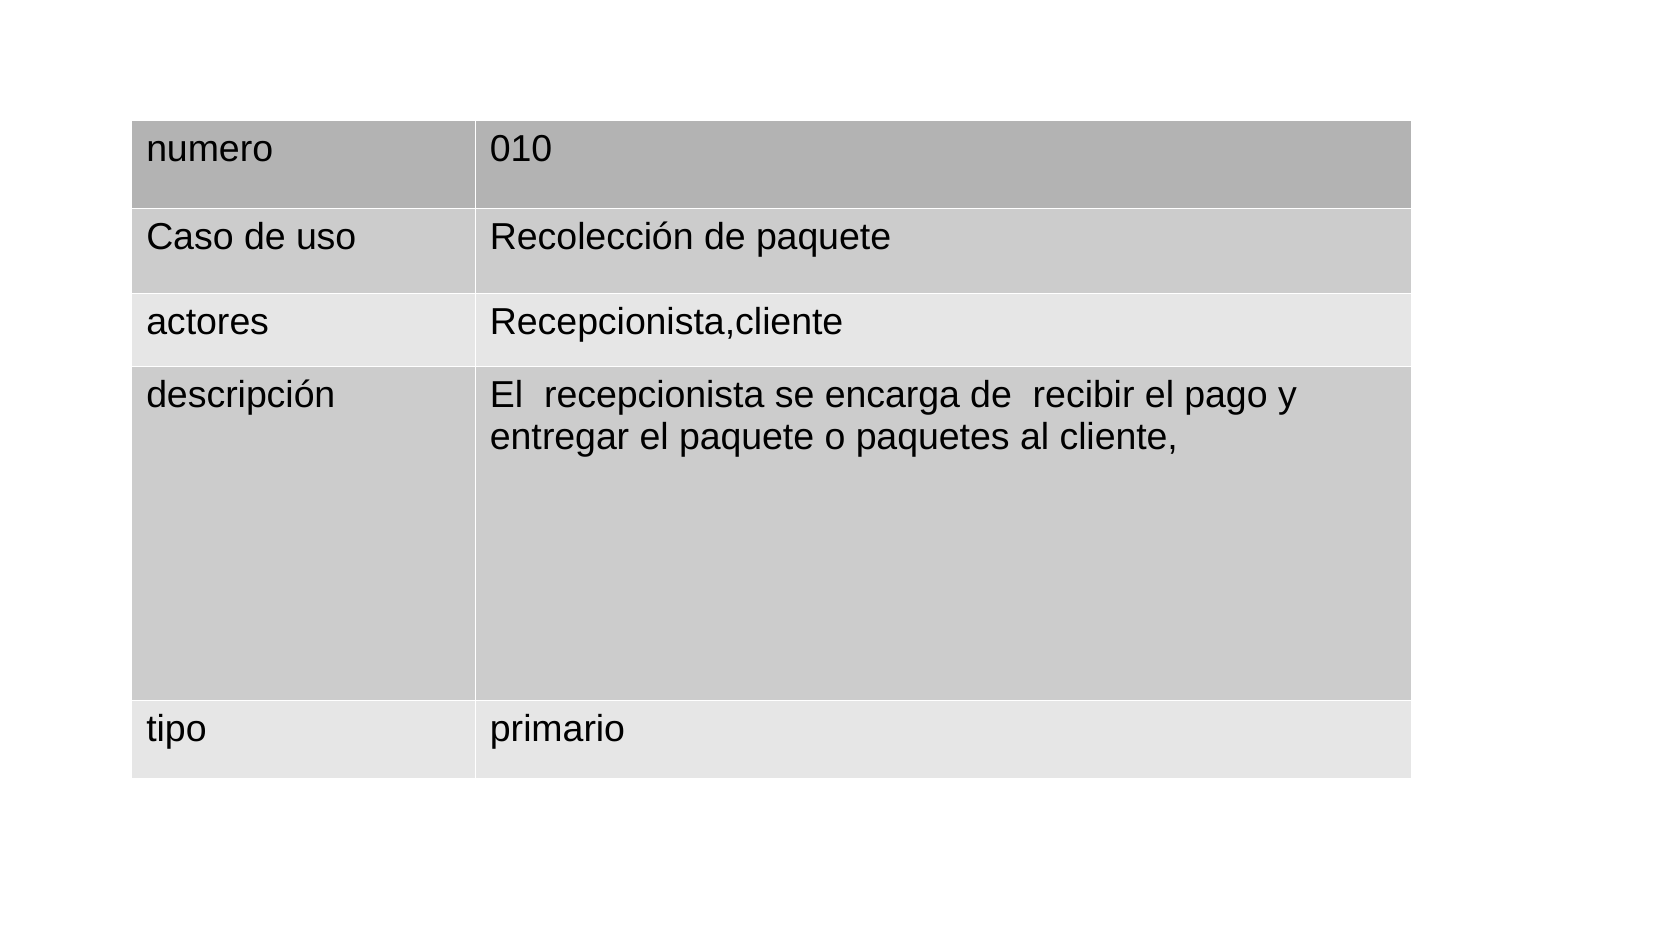

| numero | 010 |
| --- | --- |
| Caso de uso | Recolección de paquete |
| actores | Recepcionista,cliente |
| descripción | El recepcionista se encarga de recibir el pago y entregar el paquete o paquetes al cliente, |
| tipo | primario |